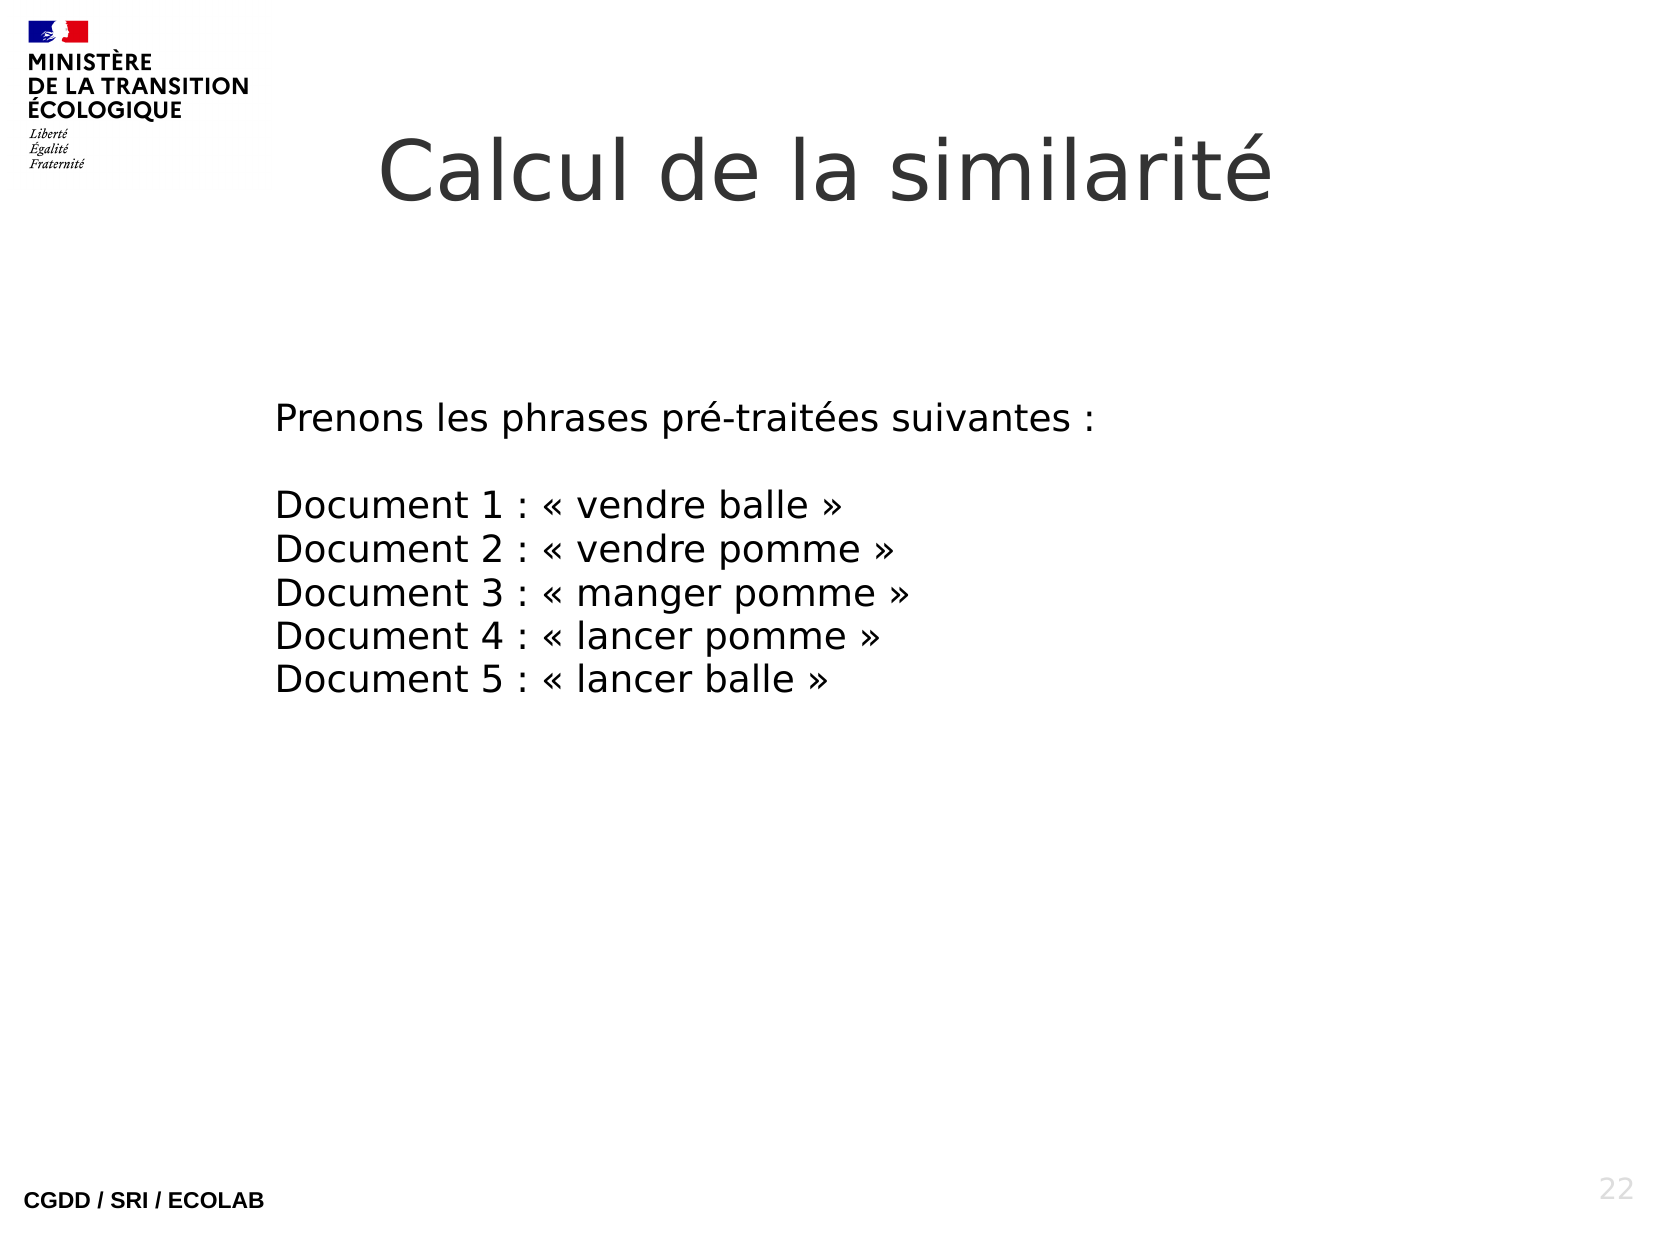

# Calcul de la similarité
Prenons les phrases pré-traitées suivantes :
Document 1 : « vendre balle »
Document 2 : « vendre pomme »
Document 3 : « manger pomme »
Document 4 : « lancer pomme »
Document 5 : « lancer balle »
22